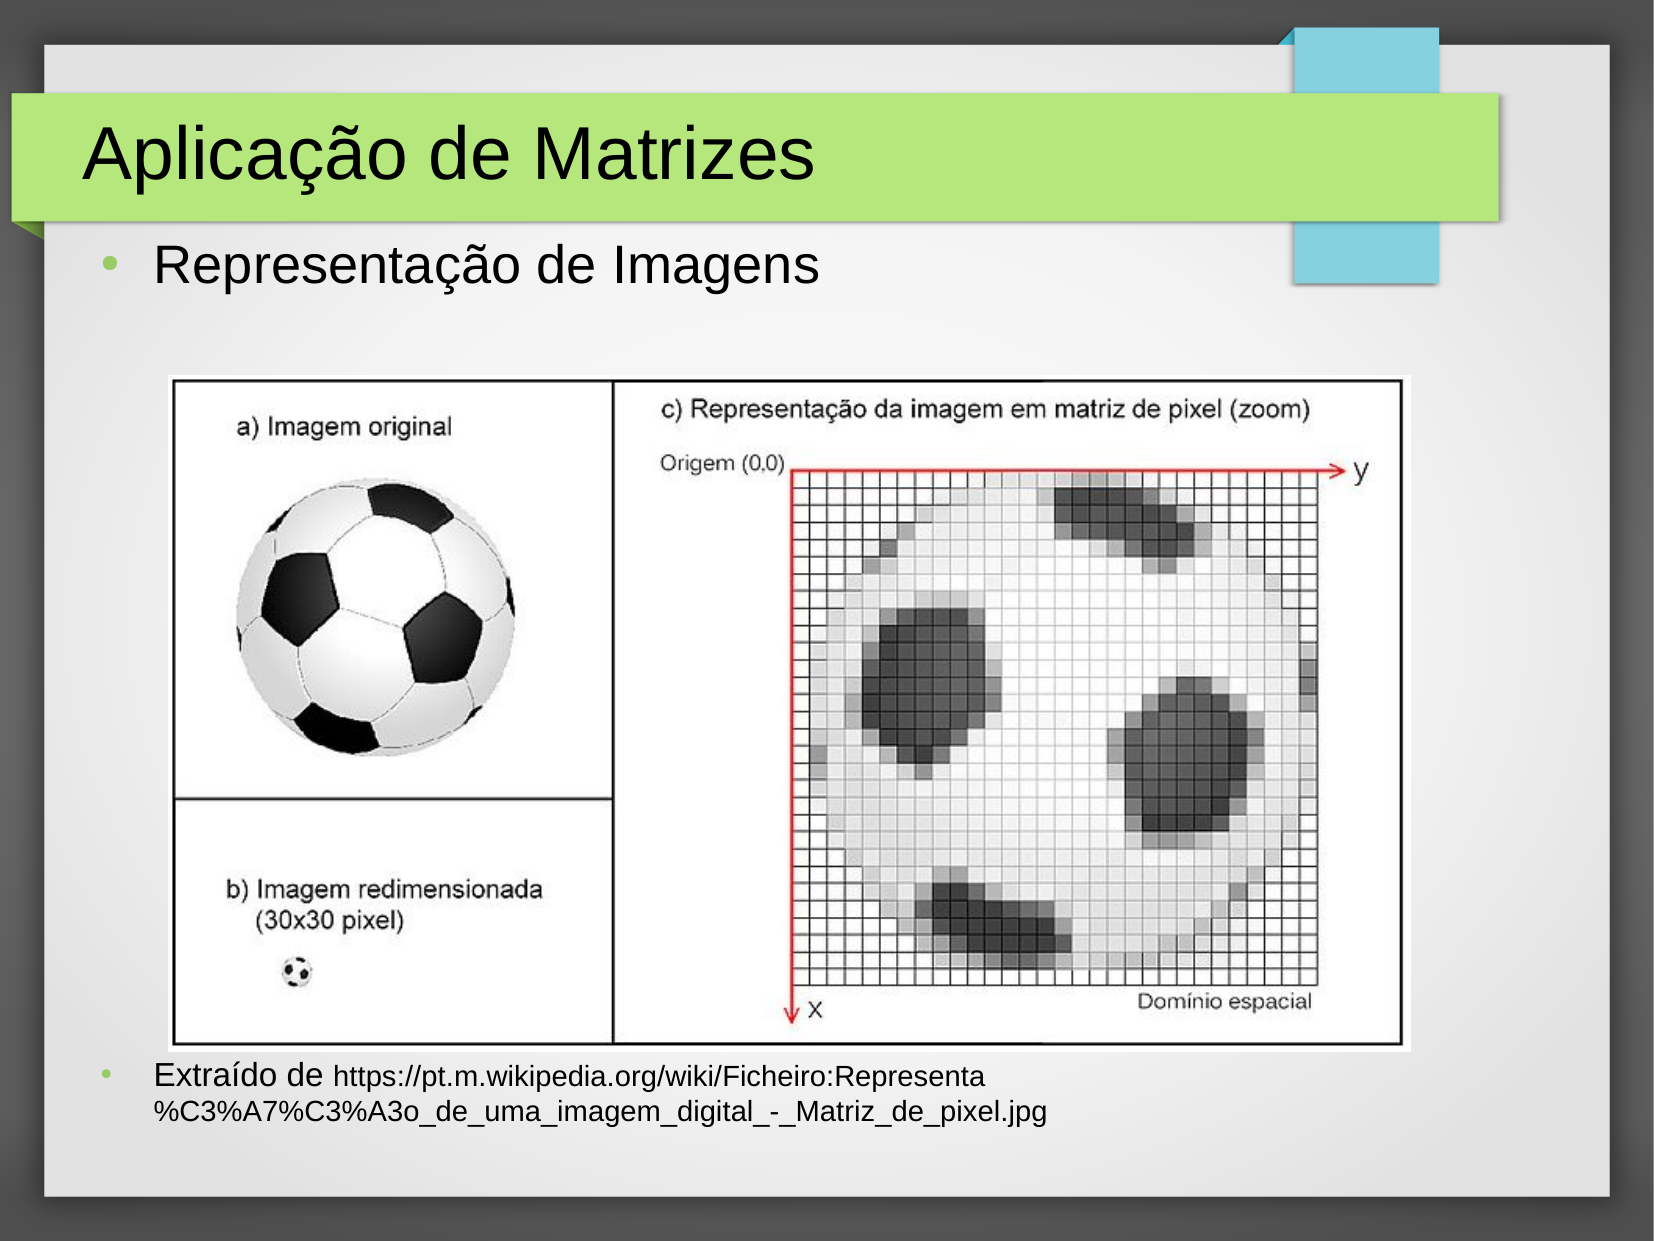

# Aplicação de Matrizes
Representação de Imagens
Extraído de https://pt.m.wikipedia.org/wiki/Ficheiro:Representa%C3%A7%C3%A3o_de_uma_imagem_digital_-_Matriz_de_pixel.jpg